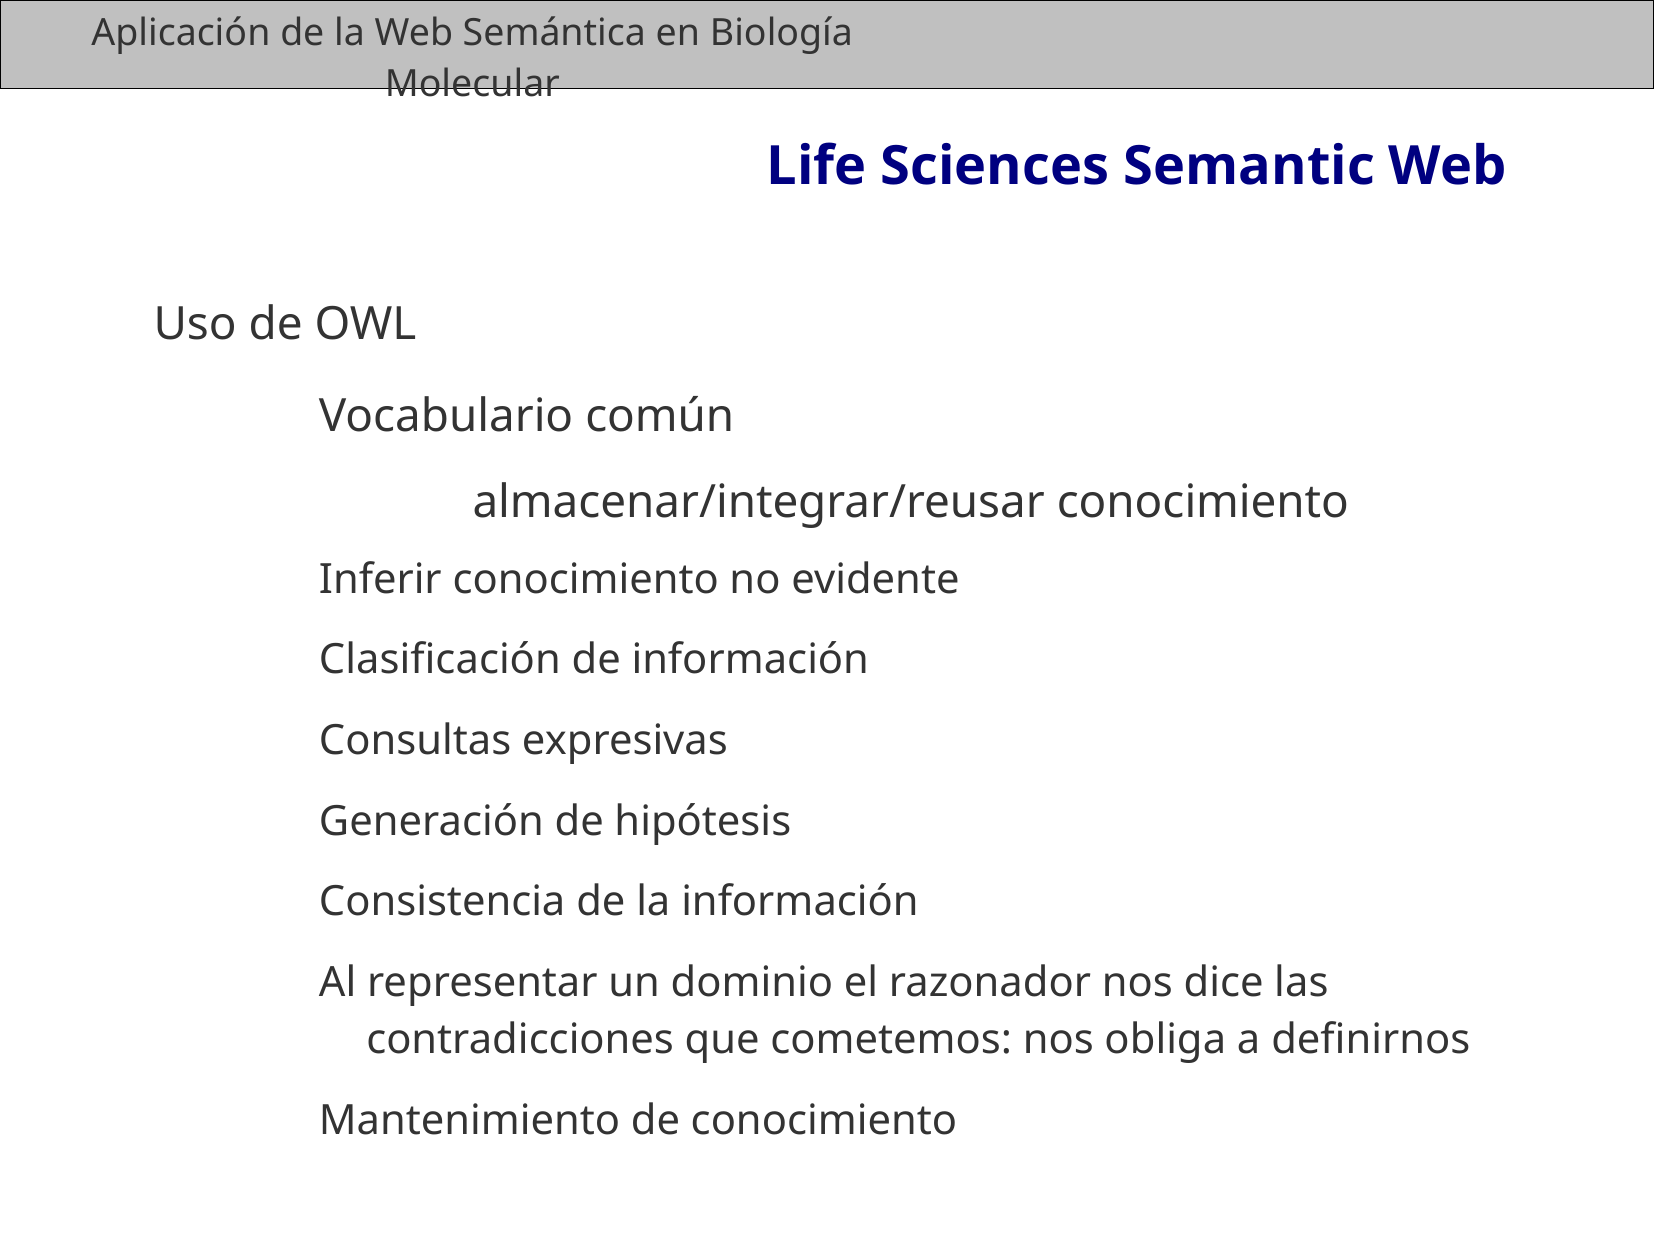

Aplicación de la Web Semántica en Biología Molecular
Life Sciences Semantic Web
# Uso de OWL
Vocabulario común
almacenar/integrar/reusar conocimiento
Inferir conocimiento no evidente
Clasificación de información
Consultas expresivas
Generación de hipótesis
Consistencia de la información
Al representar un dominio el razonador nos dice las contradicciones que cometemos: nos obliga a definirnos
Mantenimiento de conocimiento